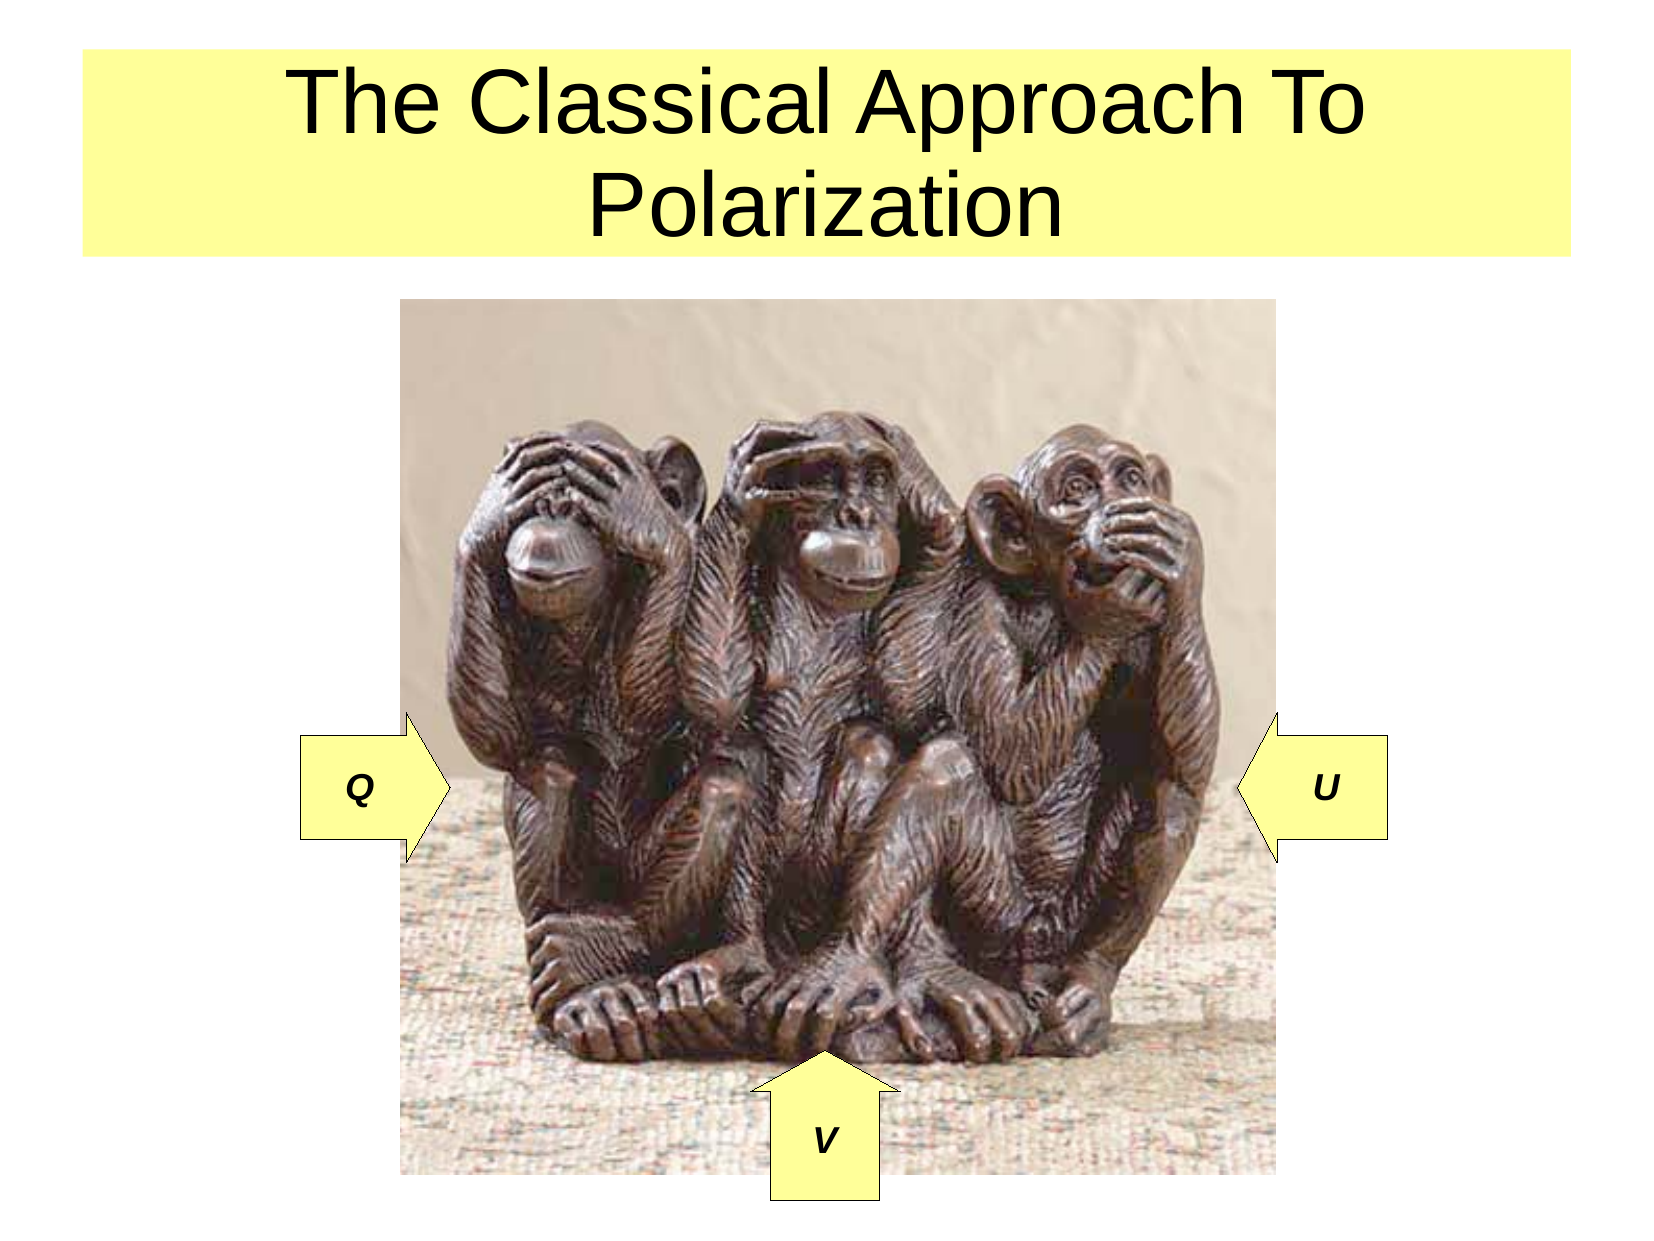

# The Classical Approach To Polarization
Q
U
V